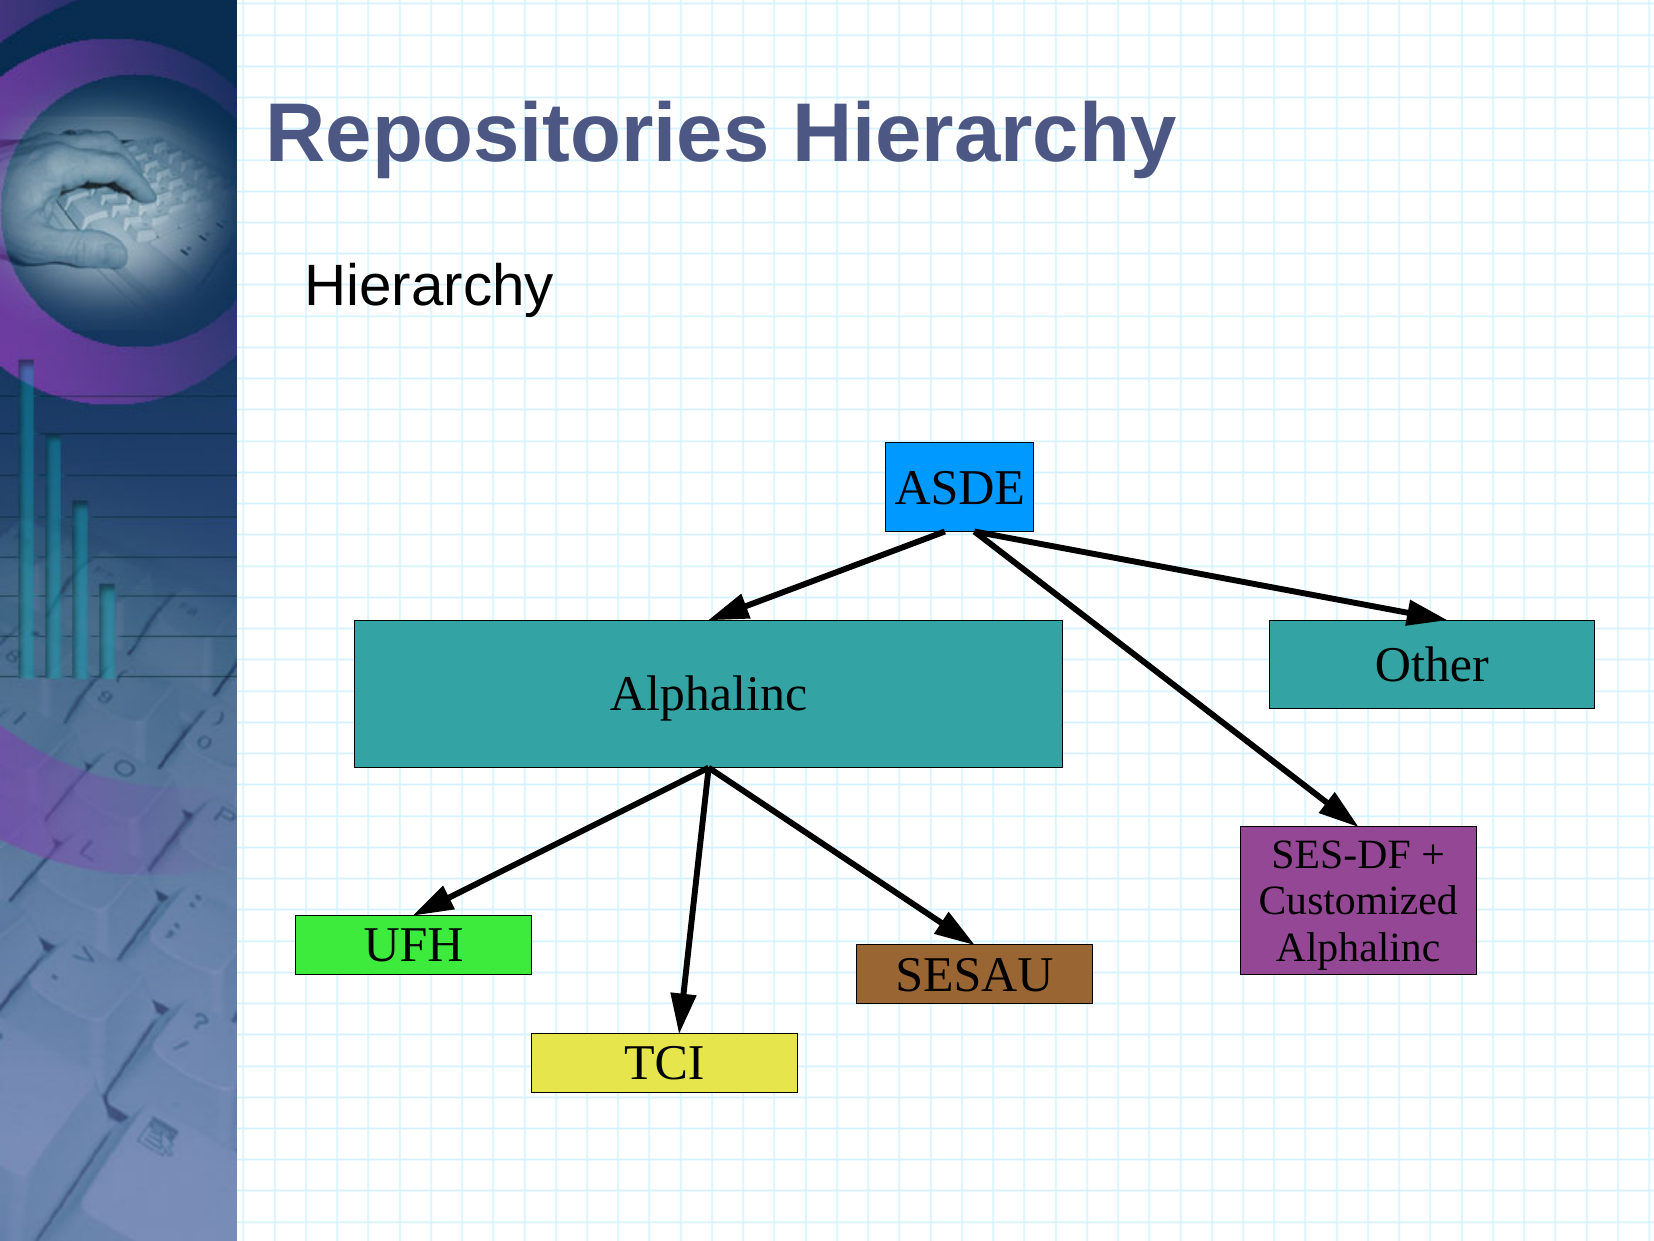

# Repositories Hierarchy
Hierarchy
ASDE
Alphalinc
Other
SES-DF +
Customized
Alphalinc
UFH
SESAU
TCI